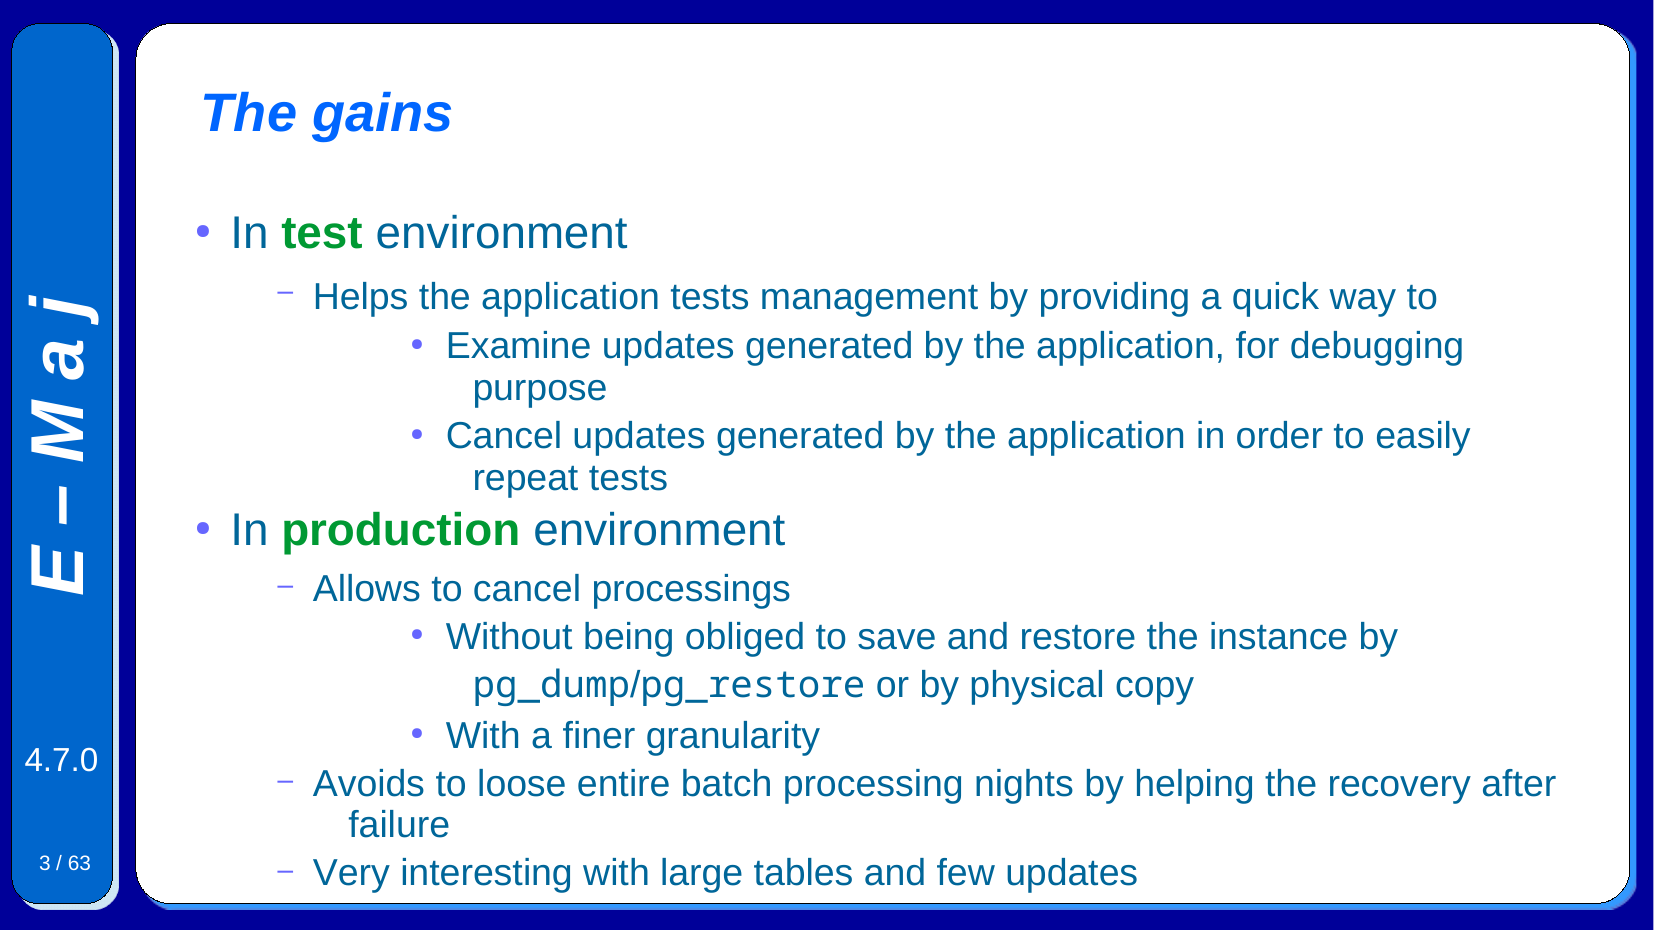

# The gains
In test environment
Helps the application tests management by providing a quick way to
Examine updates generated by the application, for debugging purpose
Cancel updates generated by the application in order to easily repeat tests
In production environment
Allows to cancel processings
Without being obliged to save and restore the instance by pg_dump/pg_restore or by physical copy
With a finer granularity
Avoids to loose entire batch processing nights by helping the recovery after failure
Very interesting with large tables and few updates